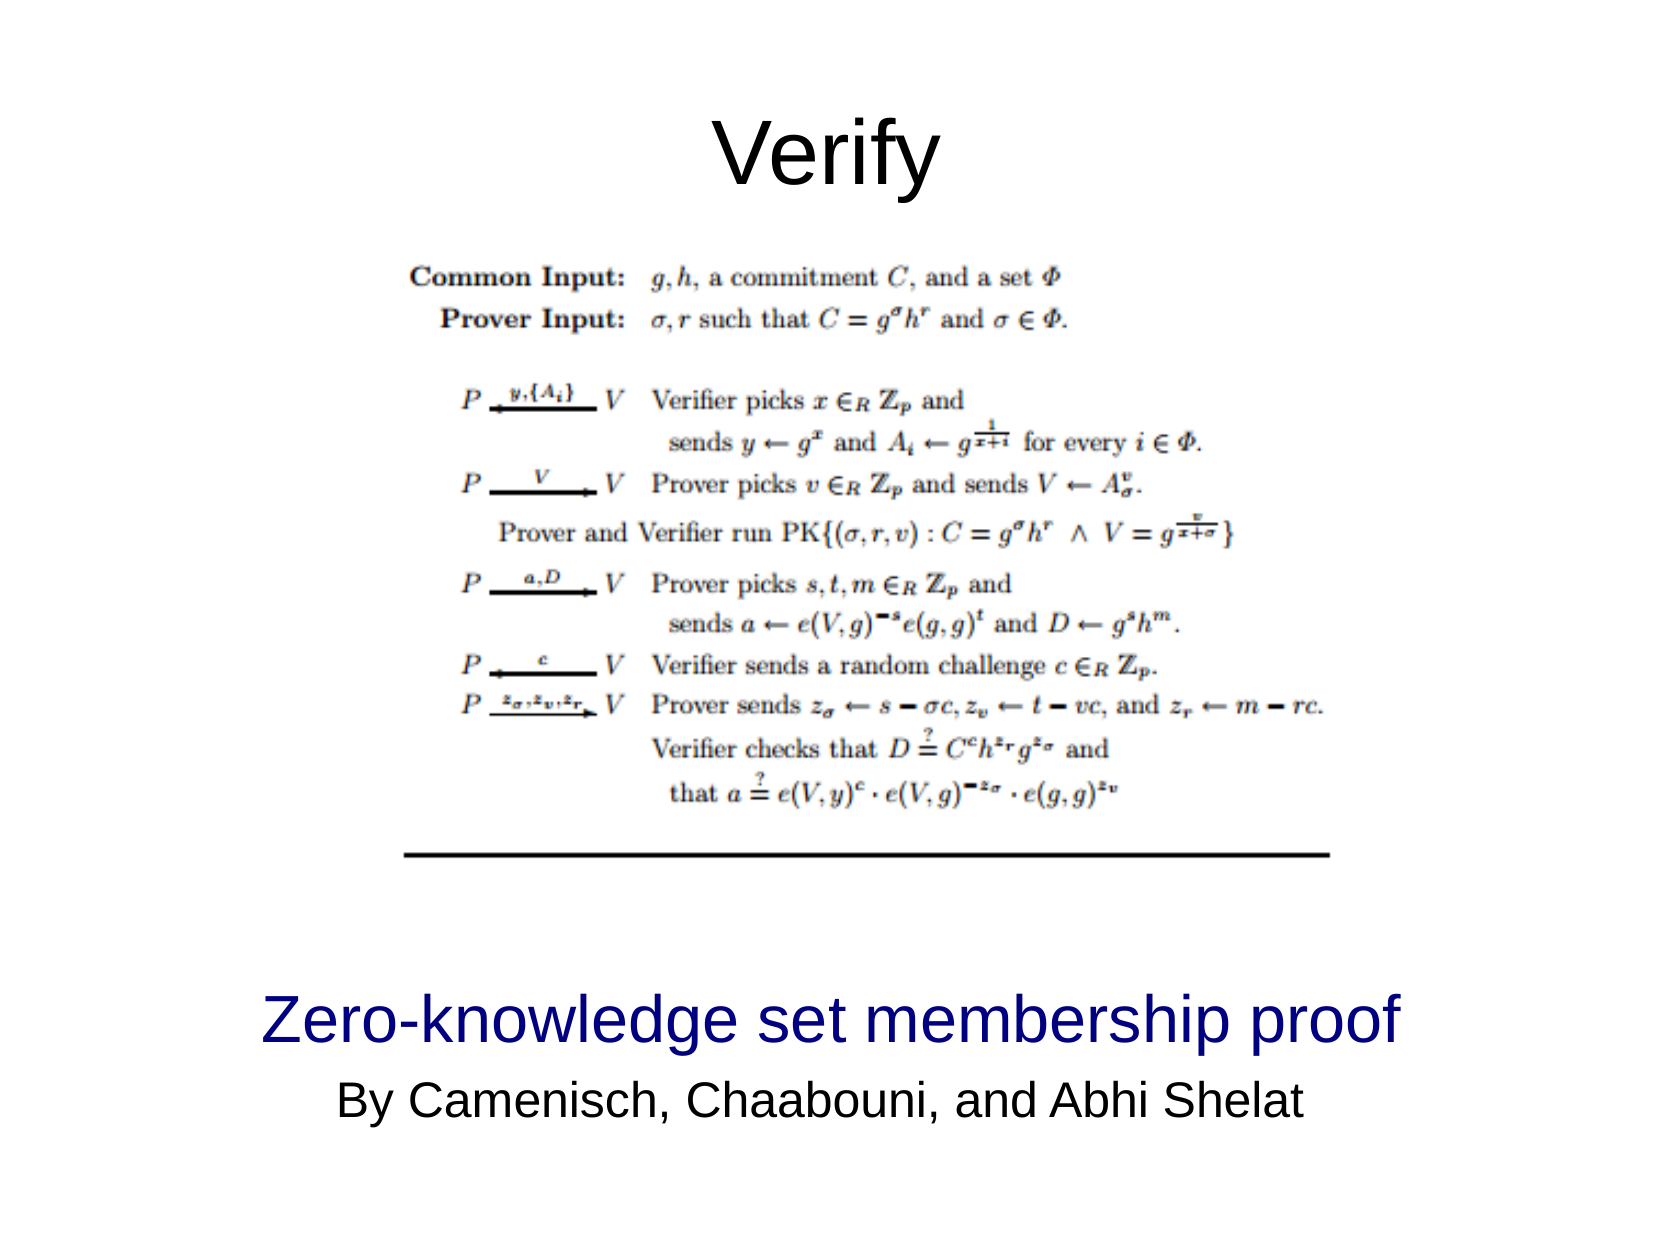

# Verify
Zero-knowledge set membership proof
	By Camenisch, Chaabouni, and Abhi Shelat